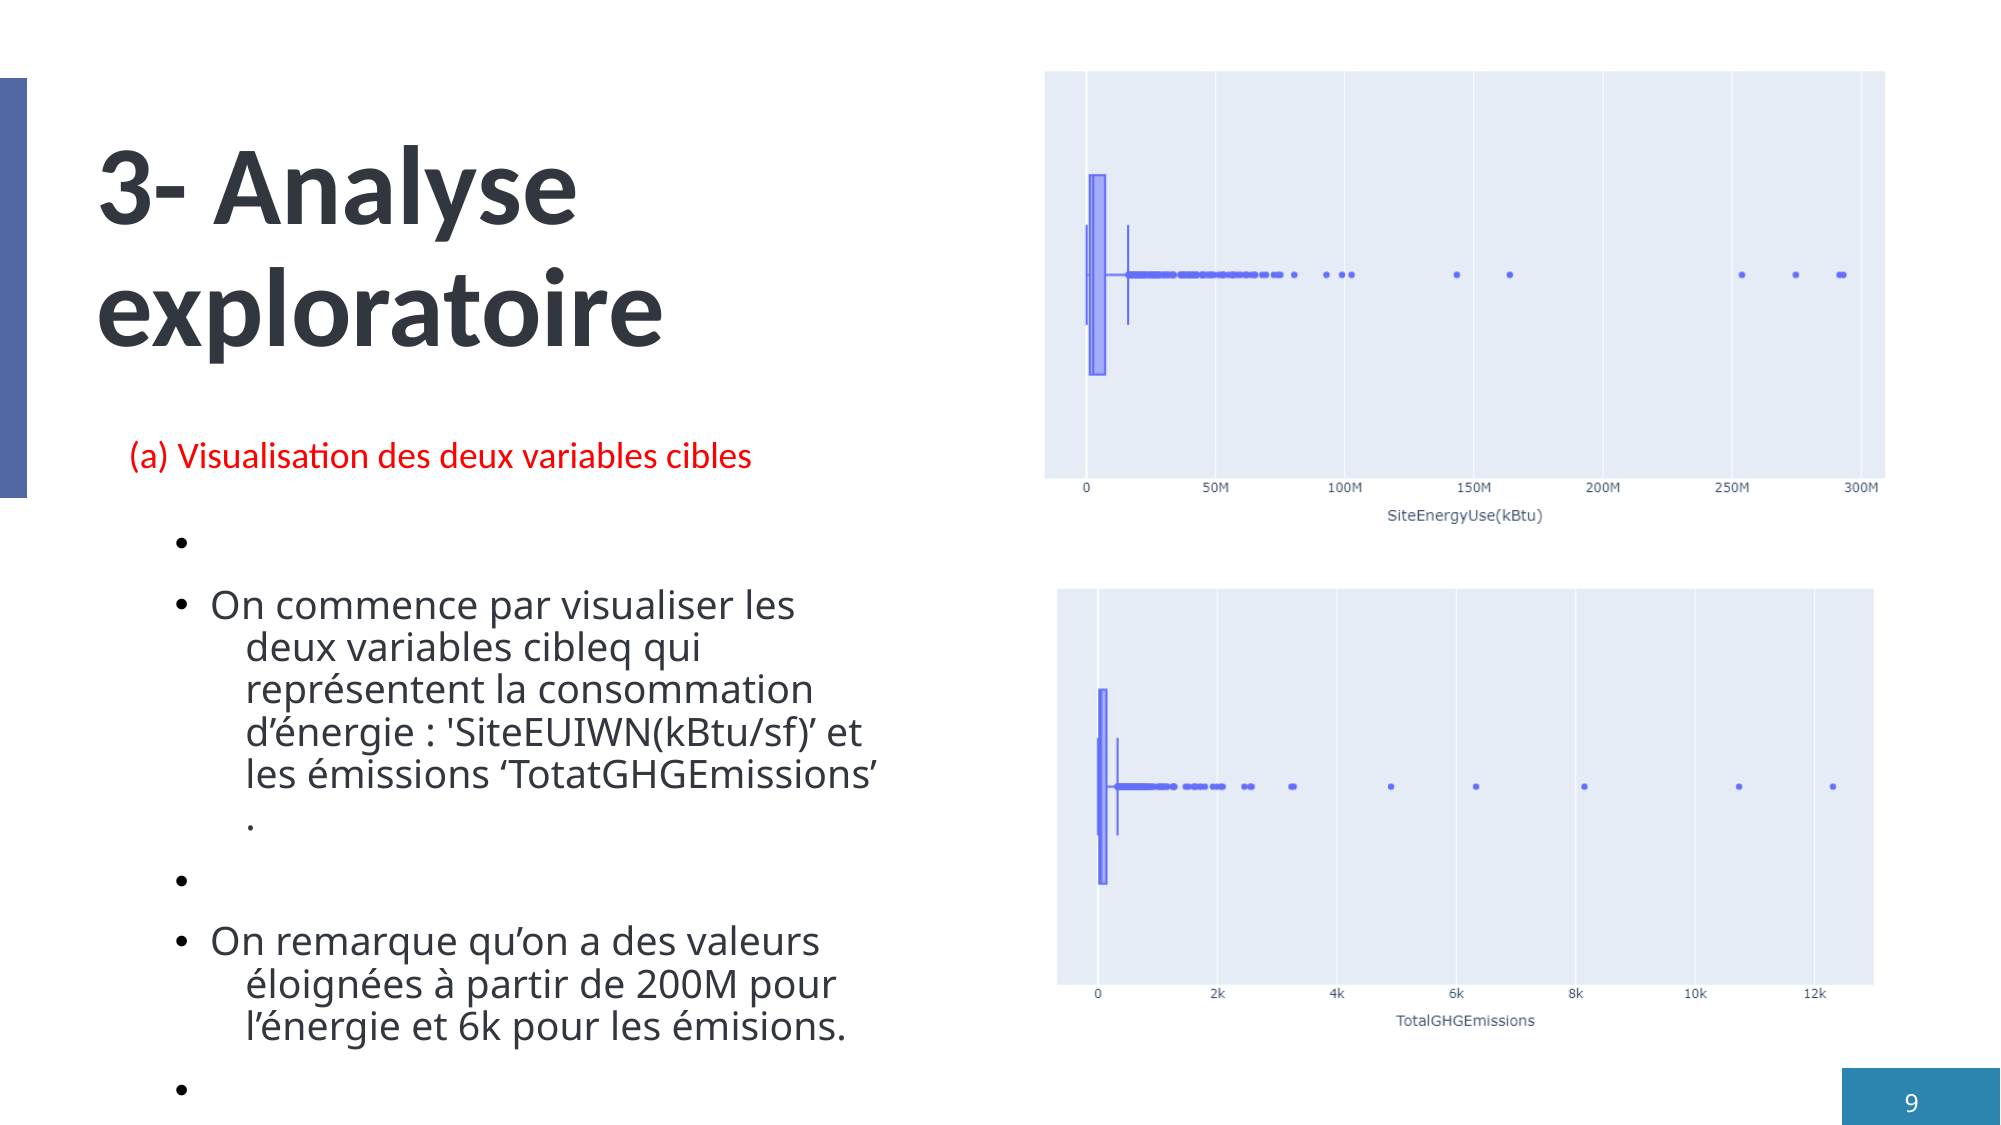

# 3- Analyse exploratoire
(a) Visualisation des deux variables cibles
On commence par visualiser les deux variables cibleq qui représentent la consommation d’énergie : 'SiteEUIWN(kBtu/sf)’ et les émissions ‘TotatGHGEmissions’ .
On remarque qu’on a des valeurs éloignées à partir de 200M pour l’énergie et 6k pour les émisions.